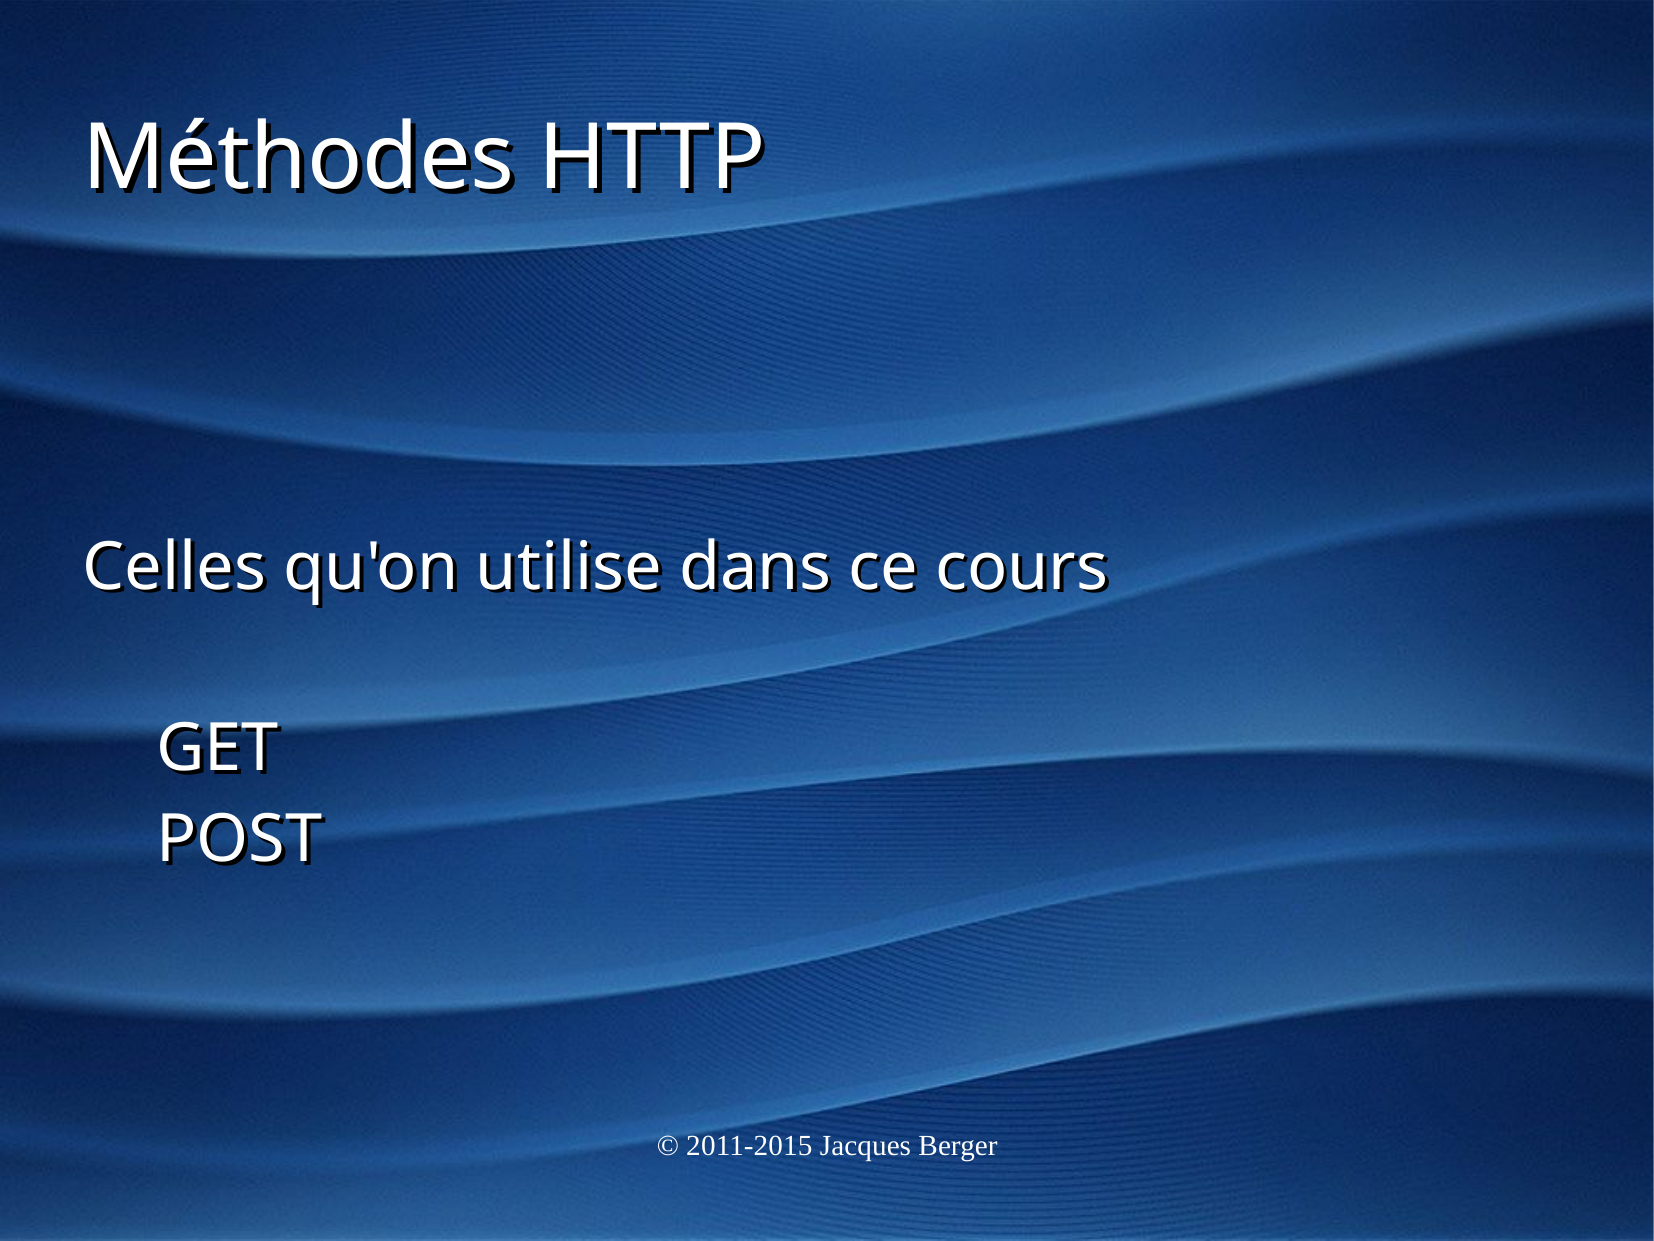

# Méthodes HTTP
Celles qu'on utilise dans ce cours
	GET
	POST
© 2011-2015 Jacques Berger